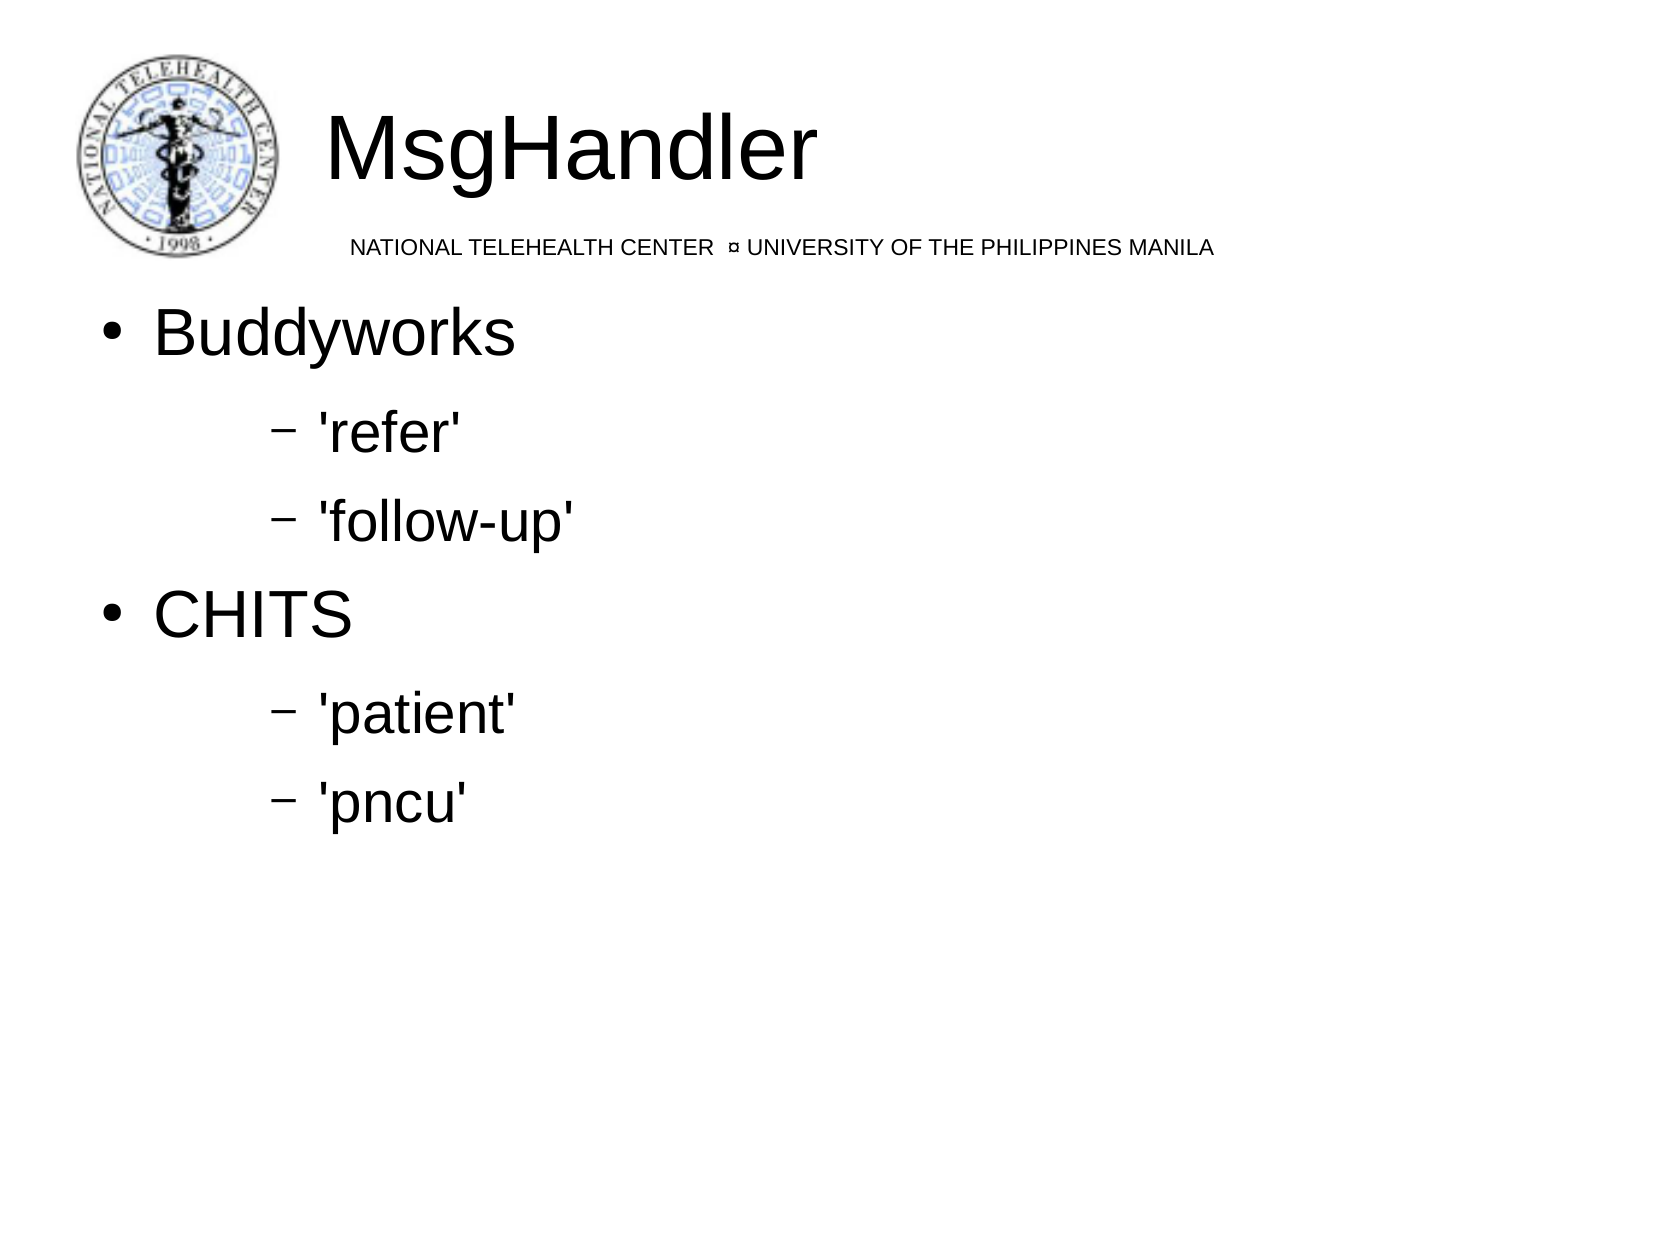

# MsgHandler
Buddyworks
'refer'
'follow-up'
CHITS
'patient'
'pncu'